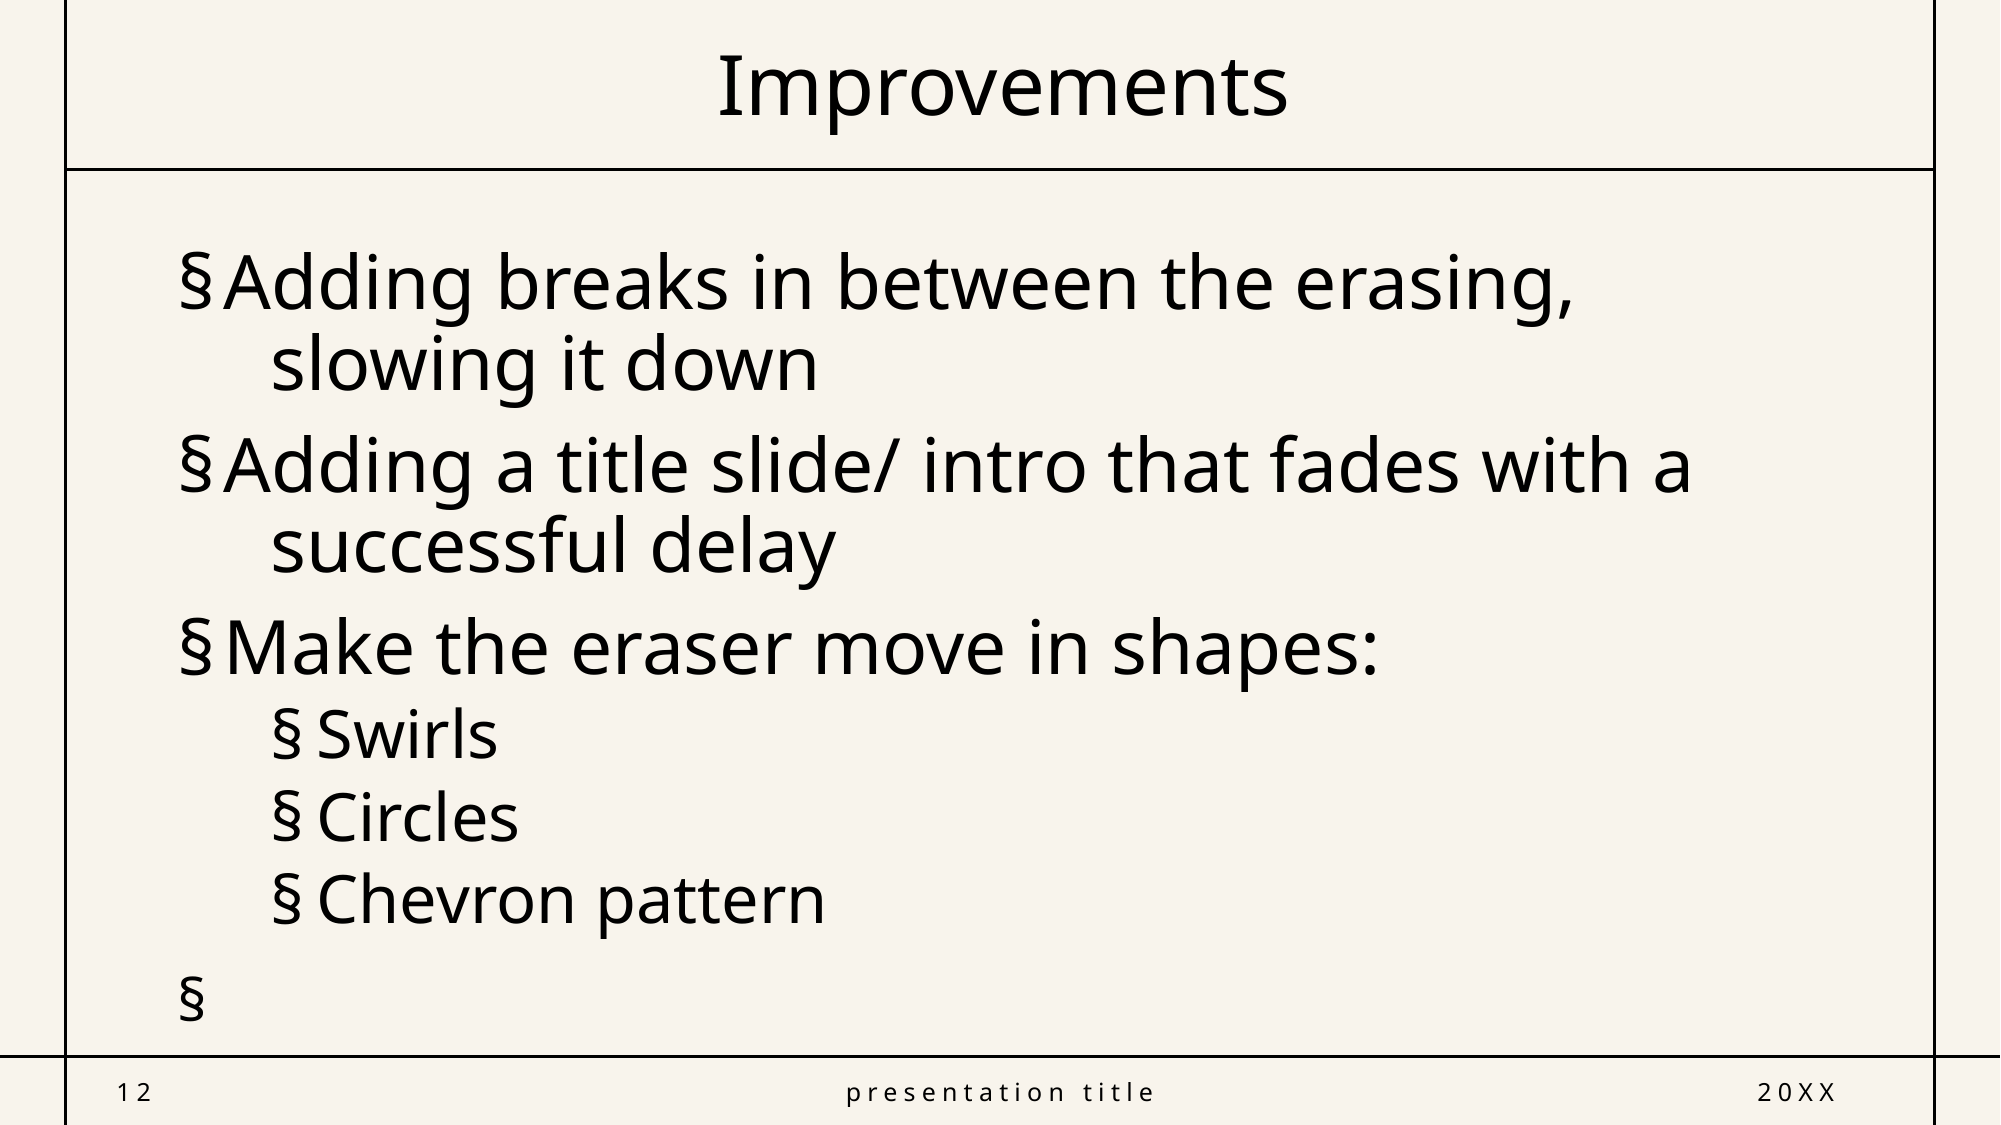

# Improvements
Adding breaks in between the erasing, slowing it down
Adding a title slide/ intro that fades with a successful delay
Make the eraser move in shapes:
Swirls
Circles
Chevron pattern
presentation title
20XX